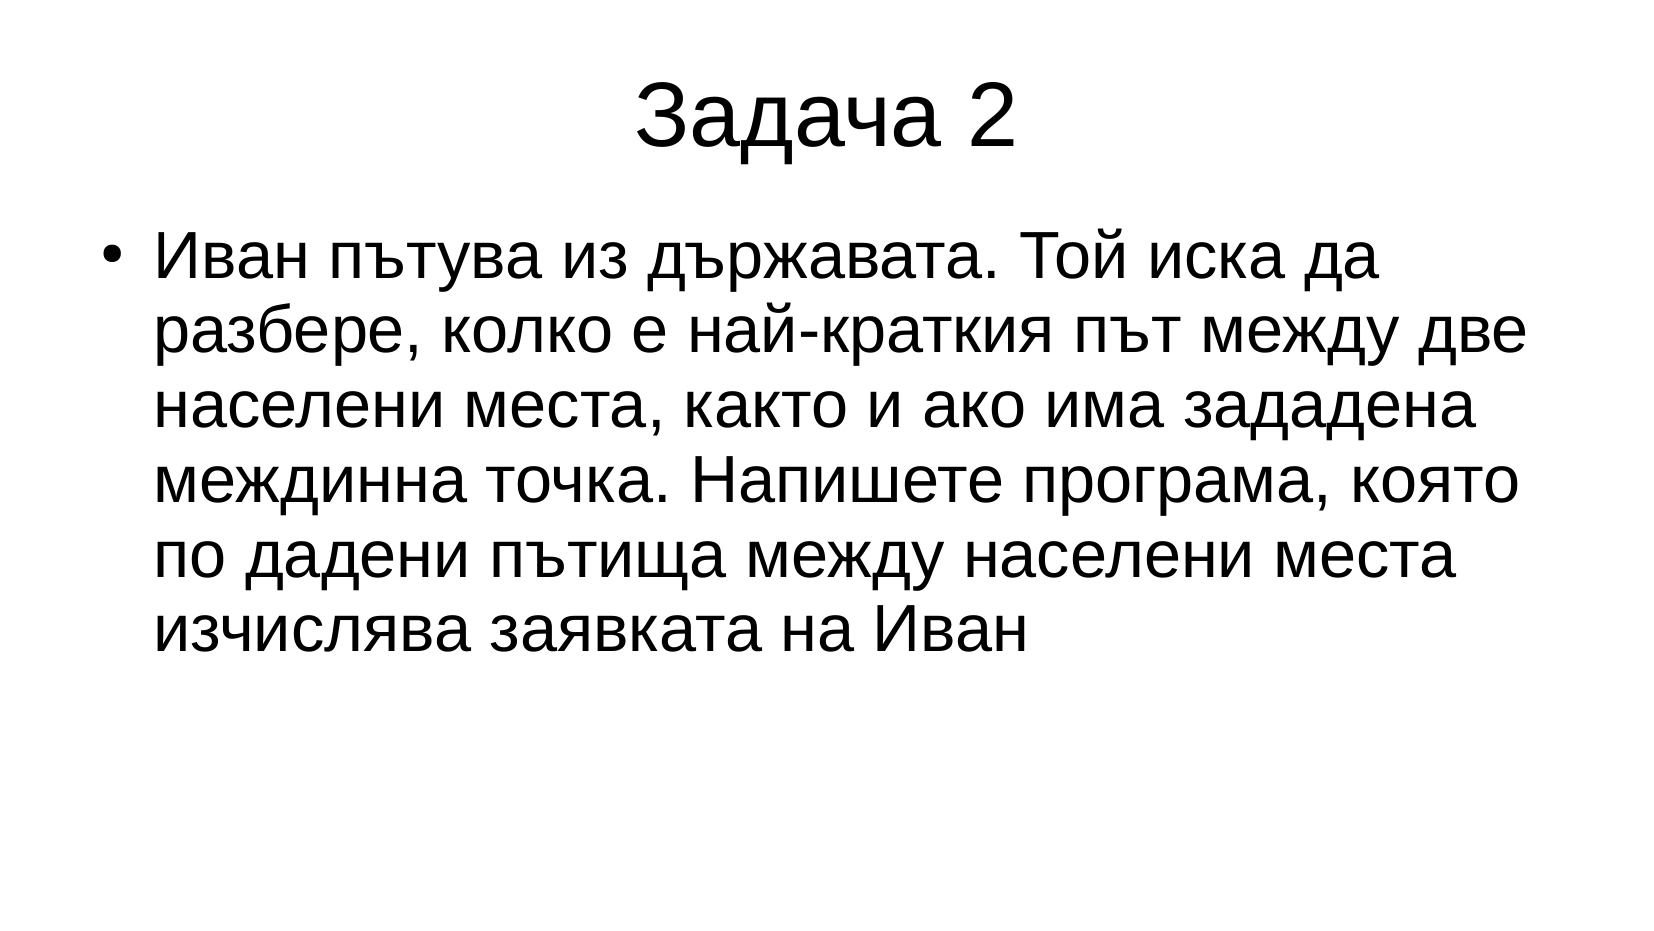

# Задача 2
Иван пътува из държавата. Той иска да разбере, колко е най-краткия път между две населени места, както и ако има зададена междинна точка. Напишете програма, която по дадени пътища между населени места изчислява заявката на Иван